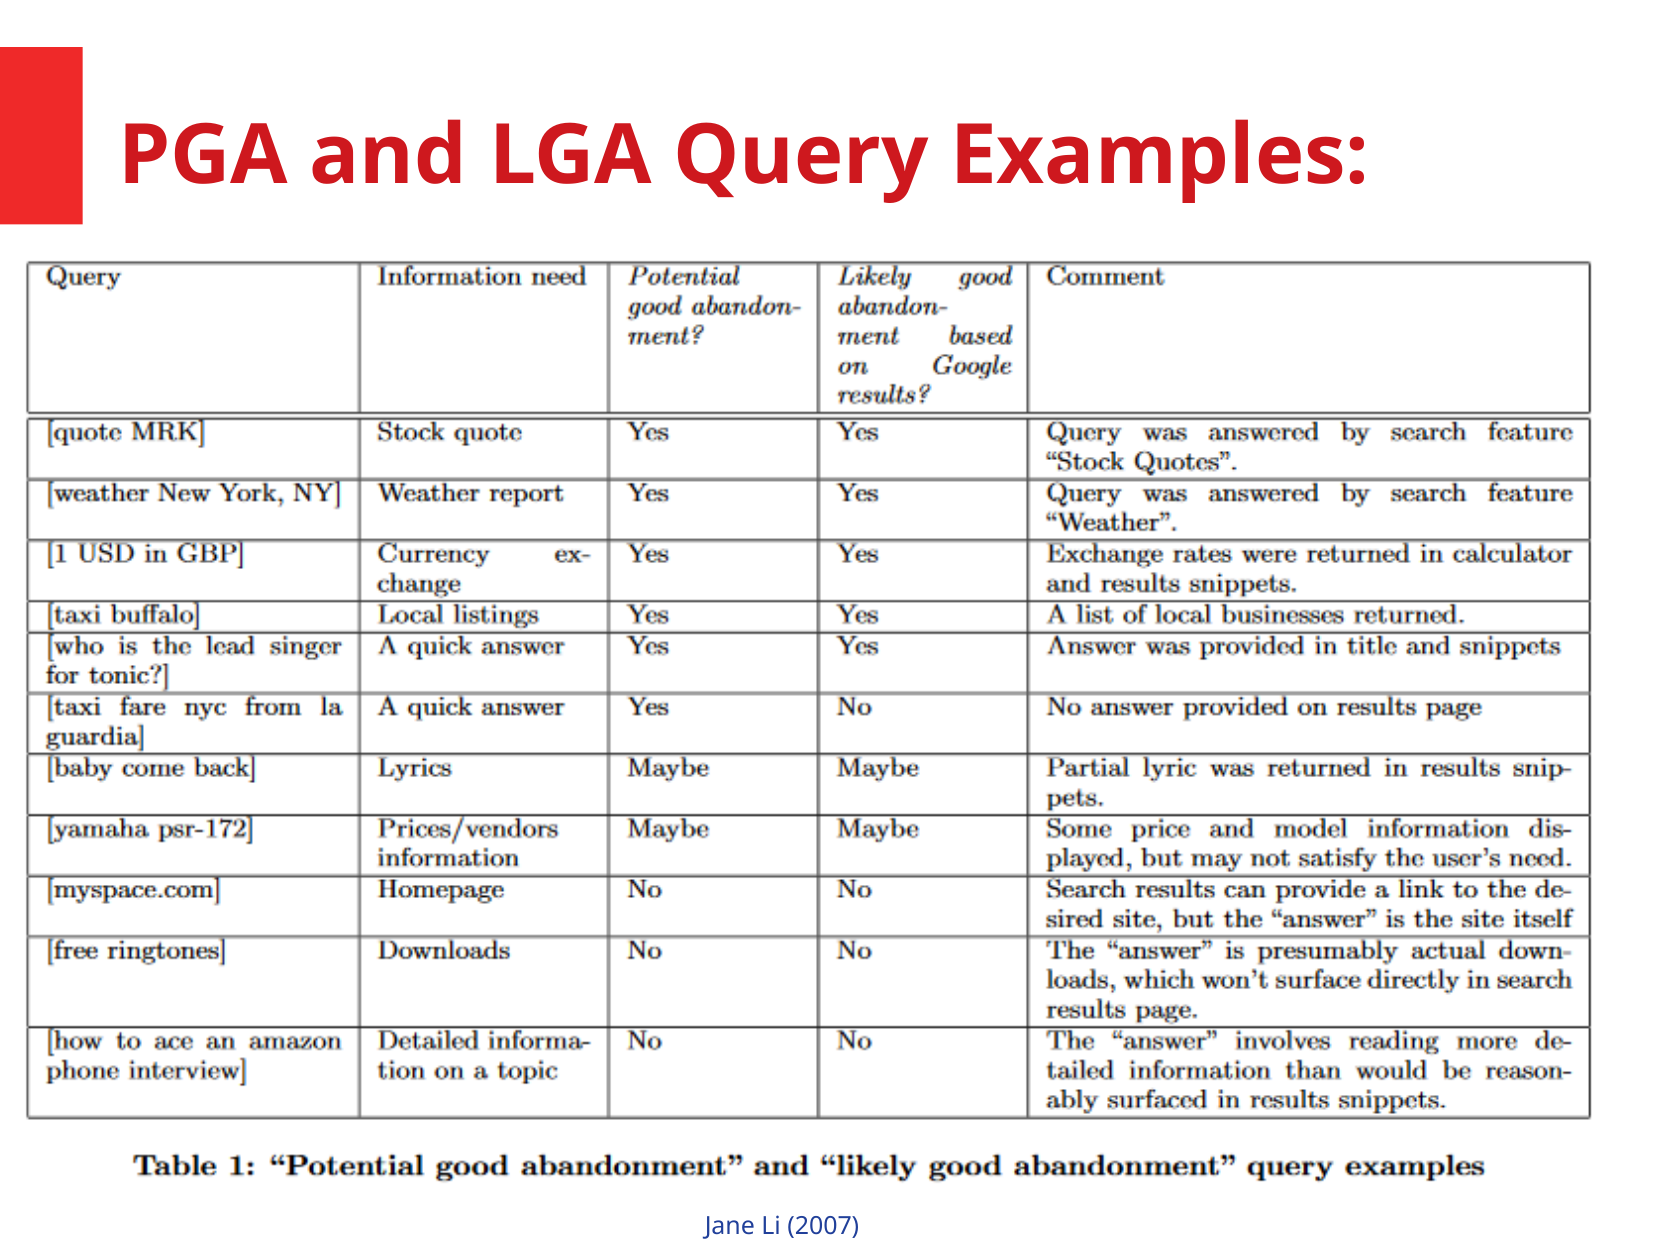

# PGA and LGA Query Examples:
28
Jane Li (2007)